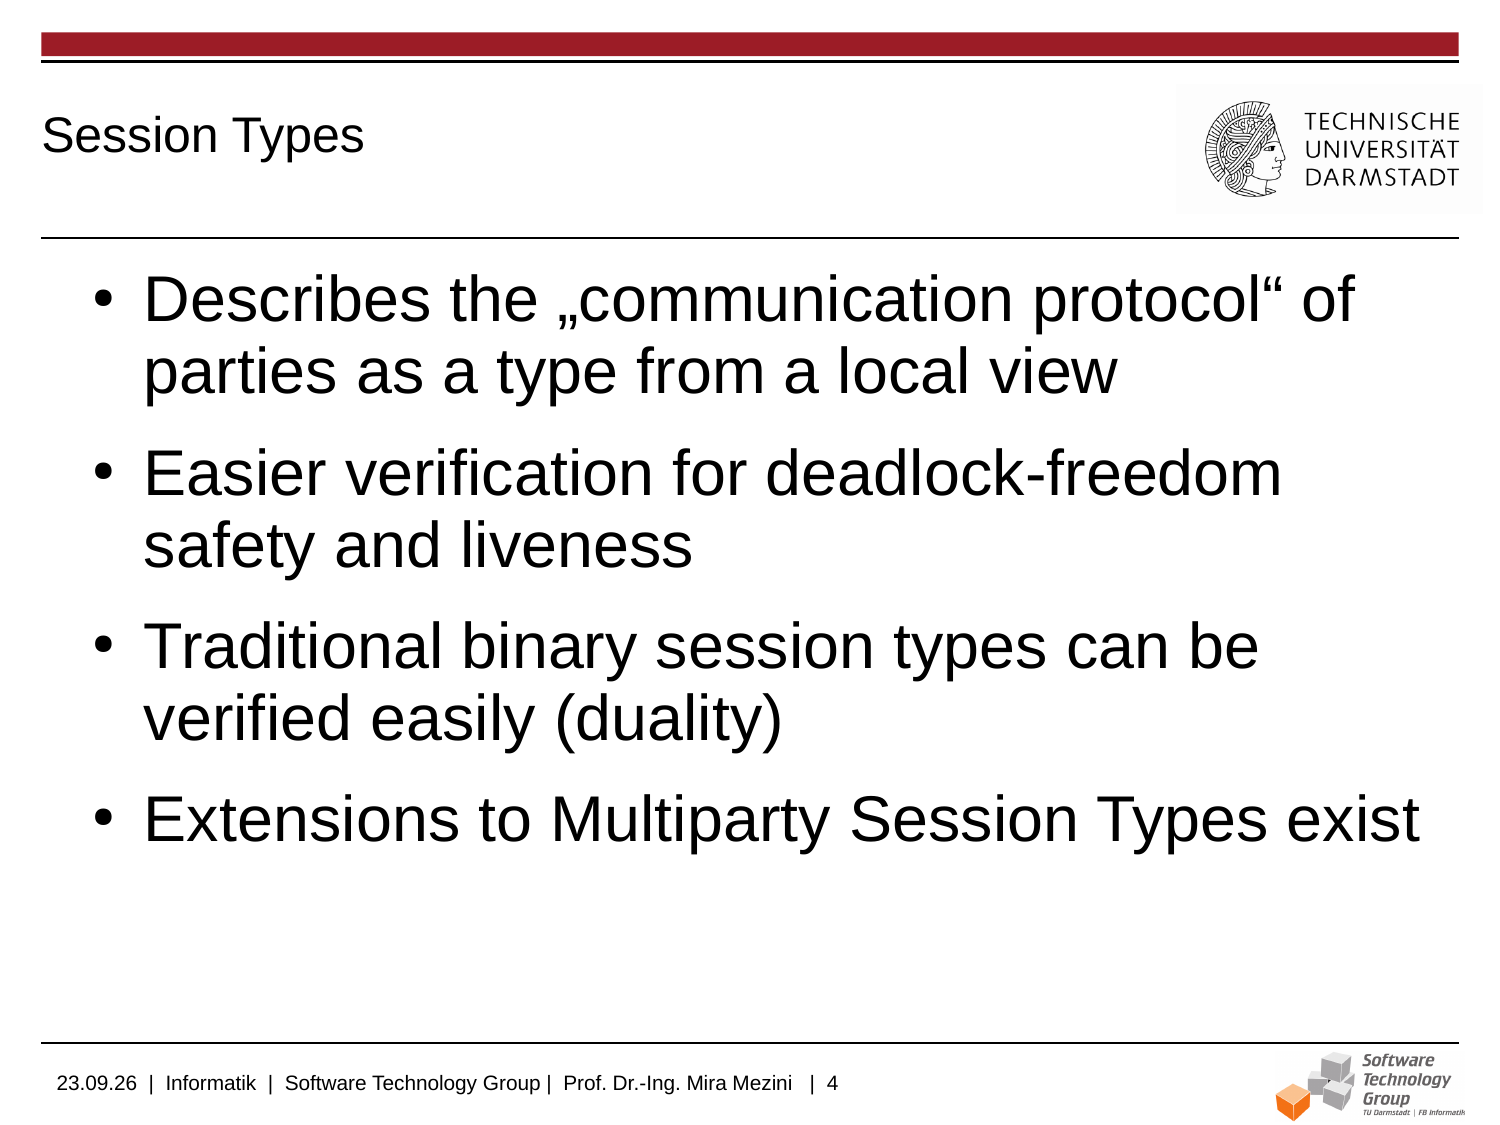

# Session Types
Describes the „communication protocol“ of parties as a type from a local view
Easier verification for deadlock-freedom safety and liveness
Traditional binary session types can be verified easily (duality)
Extensions to Multiparty Session Types exist